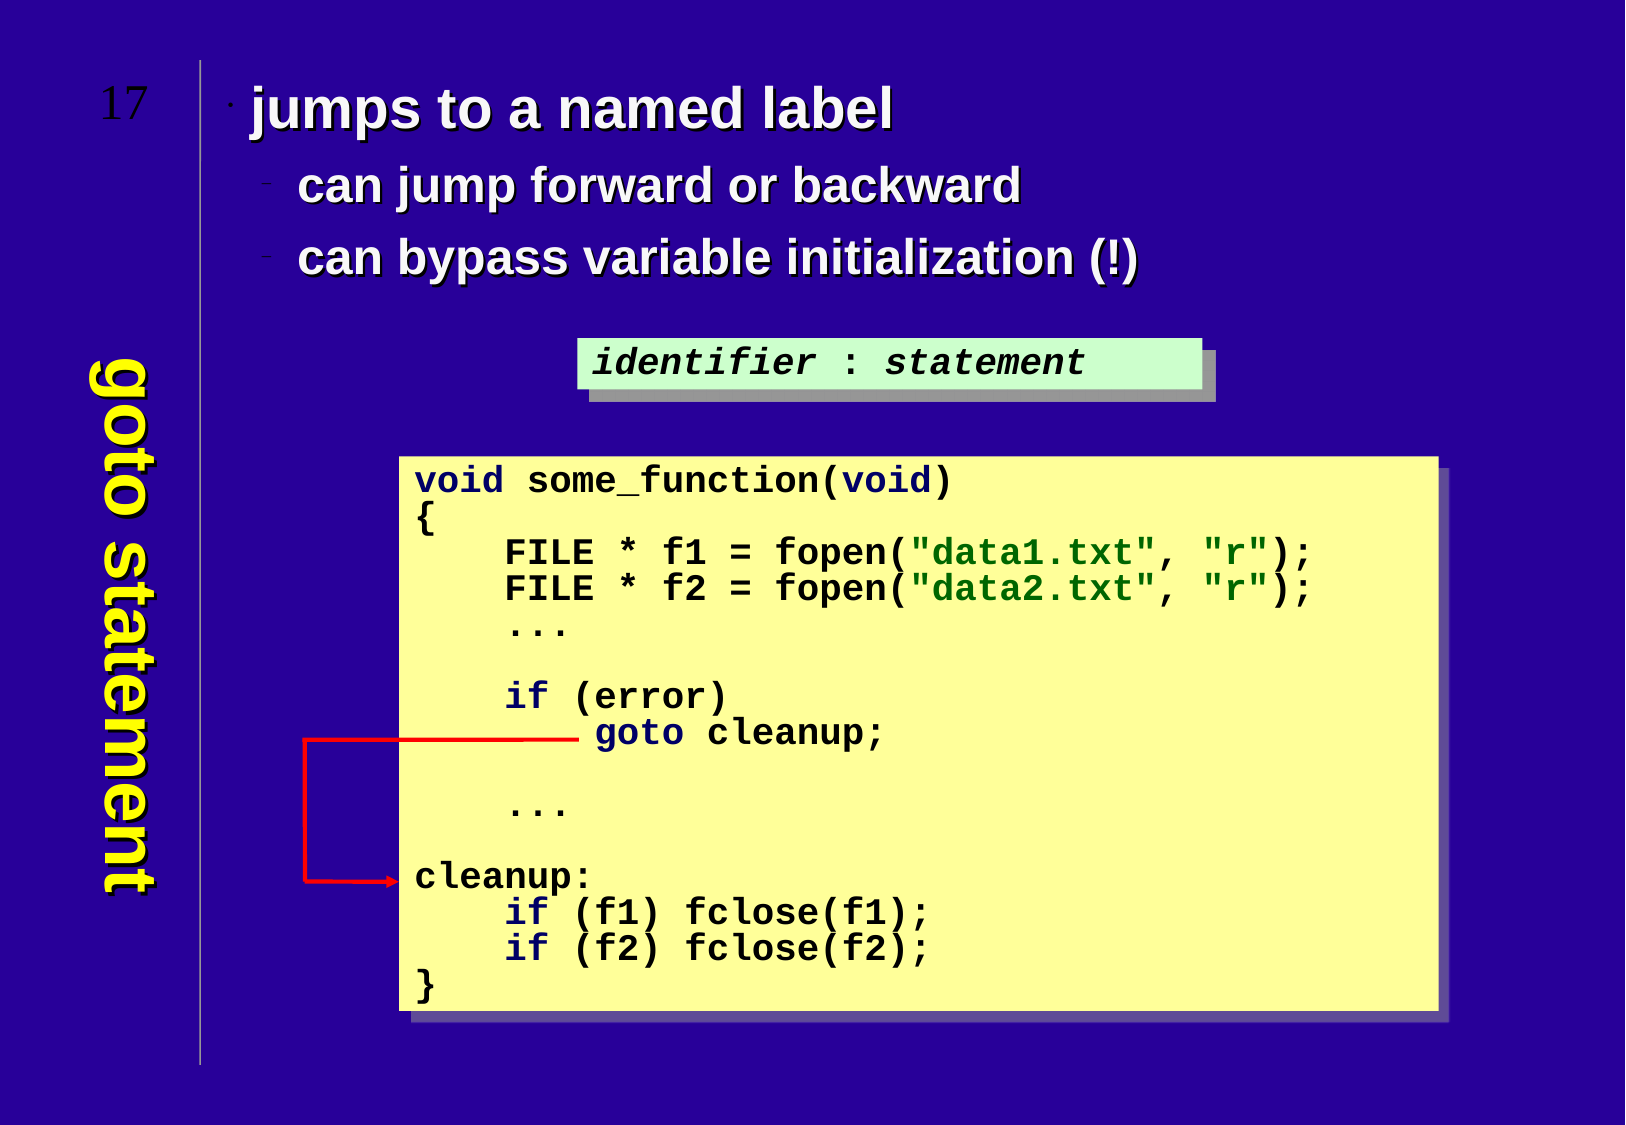

17
 jumps to a named label
can jump forward or backward
can bypass variable initialization (!)
# goto statement
identifier : statement
void some_function(void)
{
 FILE * f1 = fopen("data1.txt", "r");
 FILE * f2 = fopen("data2.txt", "r");
 ...
 if (error)
 goto cleanup;
 ...
cleanup:
 if (f1) fclose(f1);
 if (f2) fclose(f2);
}